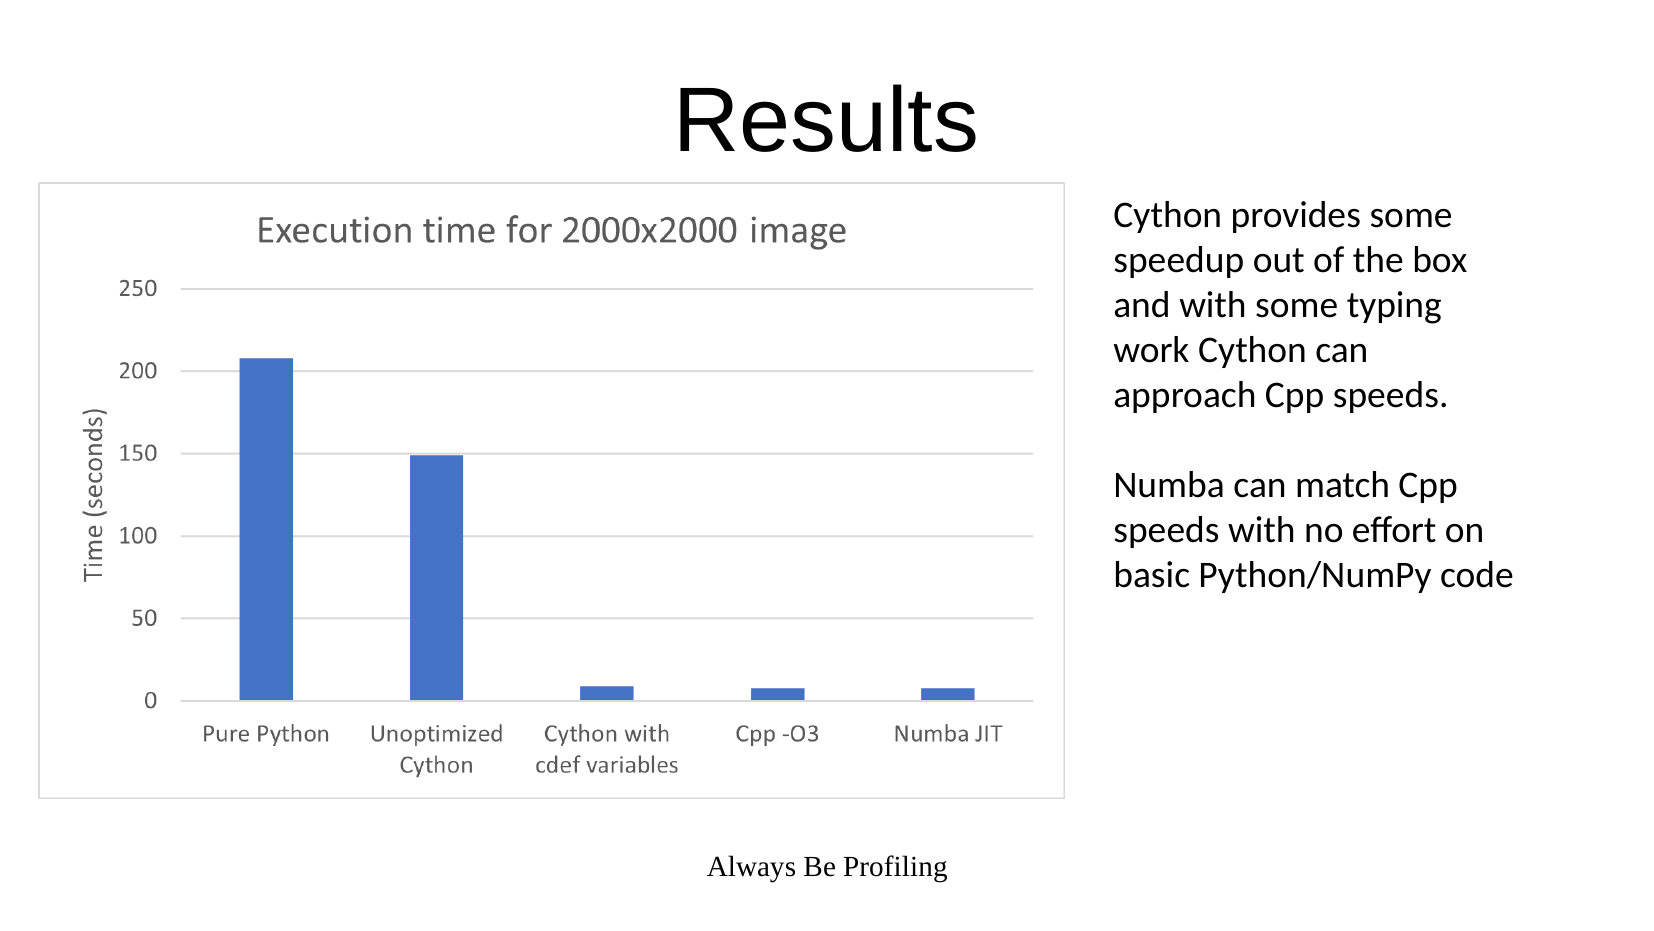

# Results
Cython provides some speedup out of the box and with some typing work Cython can approach Cpp speeds.
Numba can match Cpp speeds with no effort on basic Python/NumPy code
Always Be Profiling